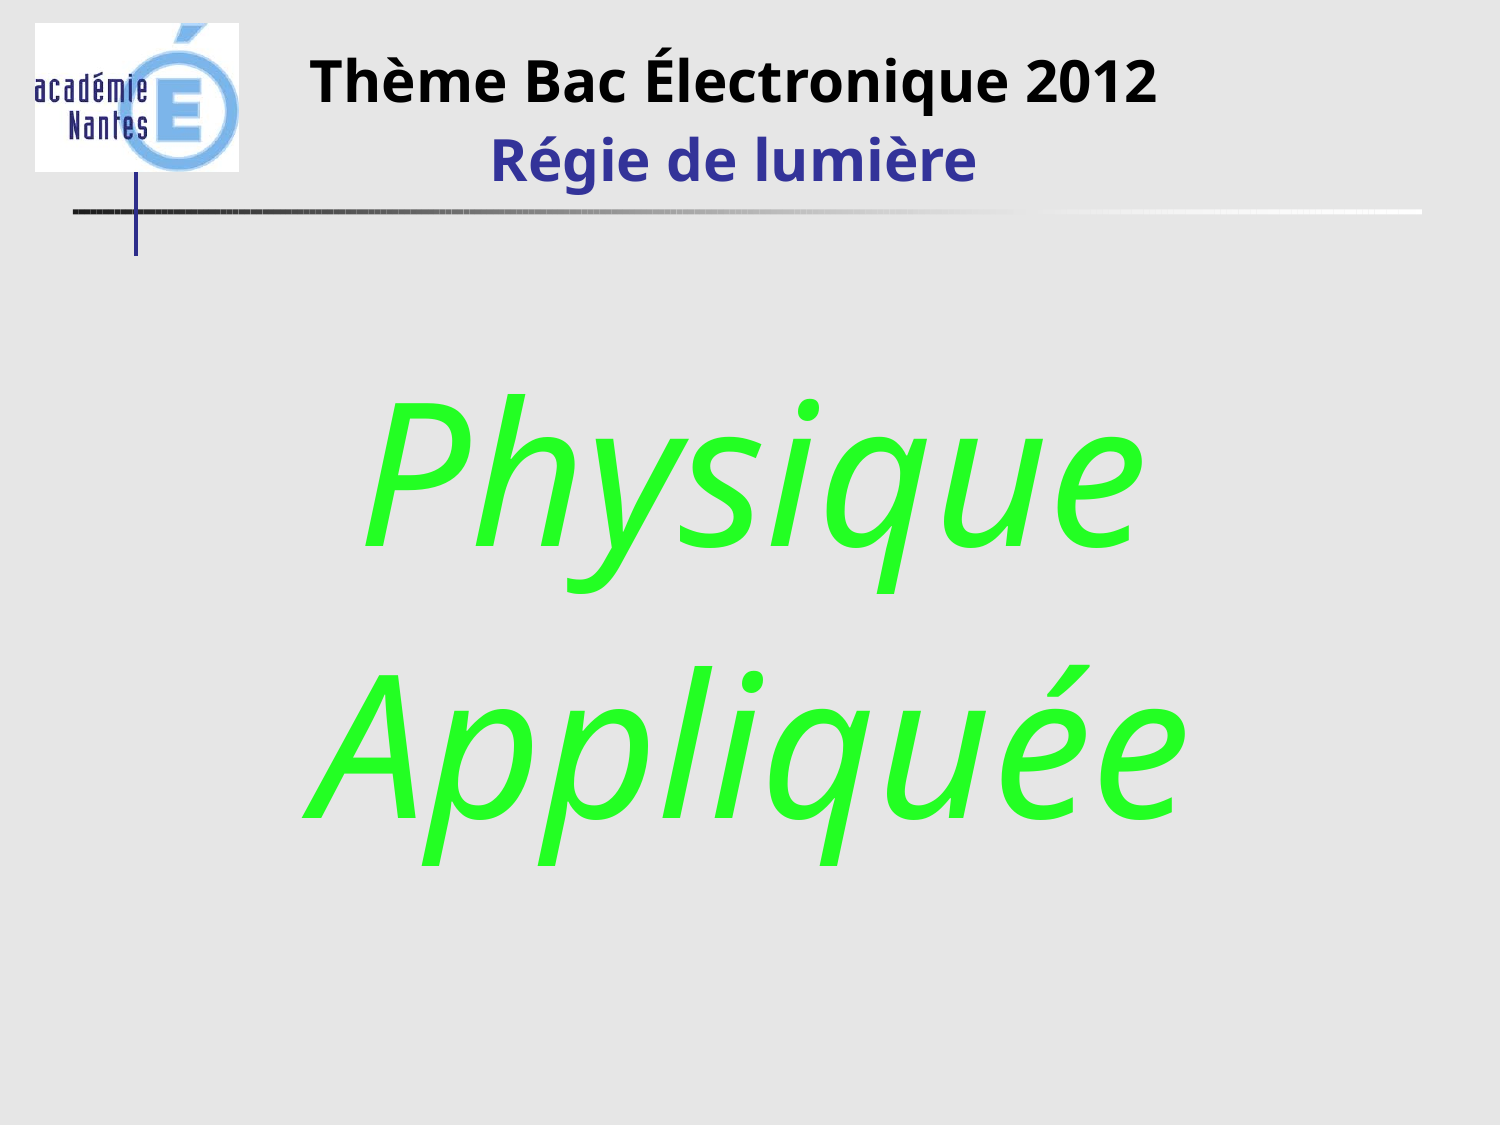

Thème Bac Électronique 2012
Régie de lumière
Physique Appliquée